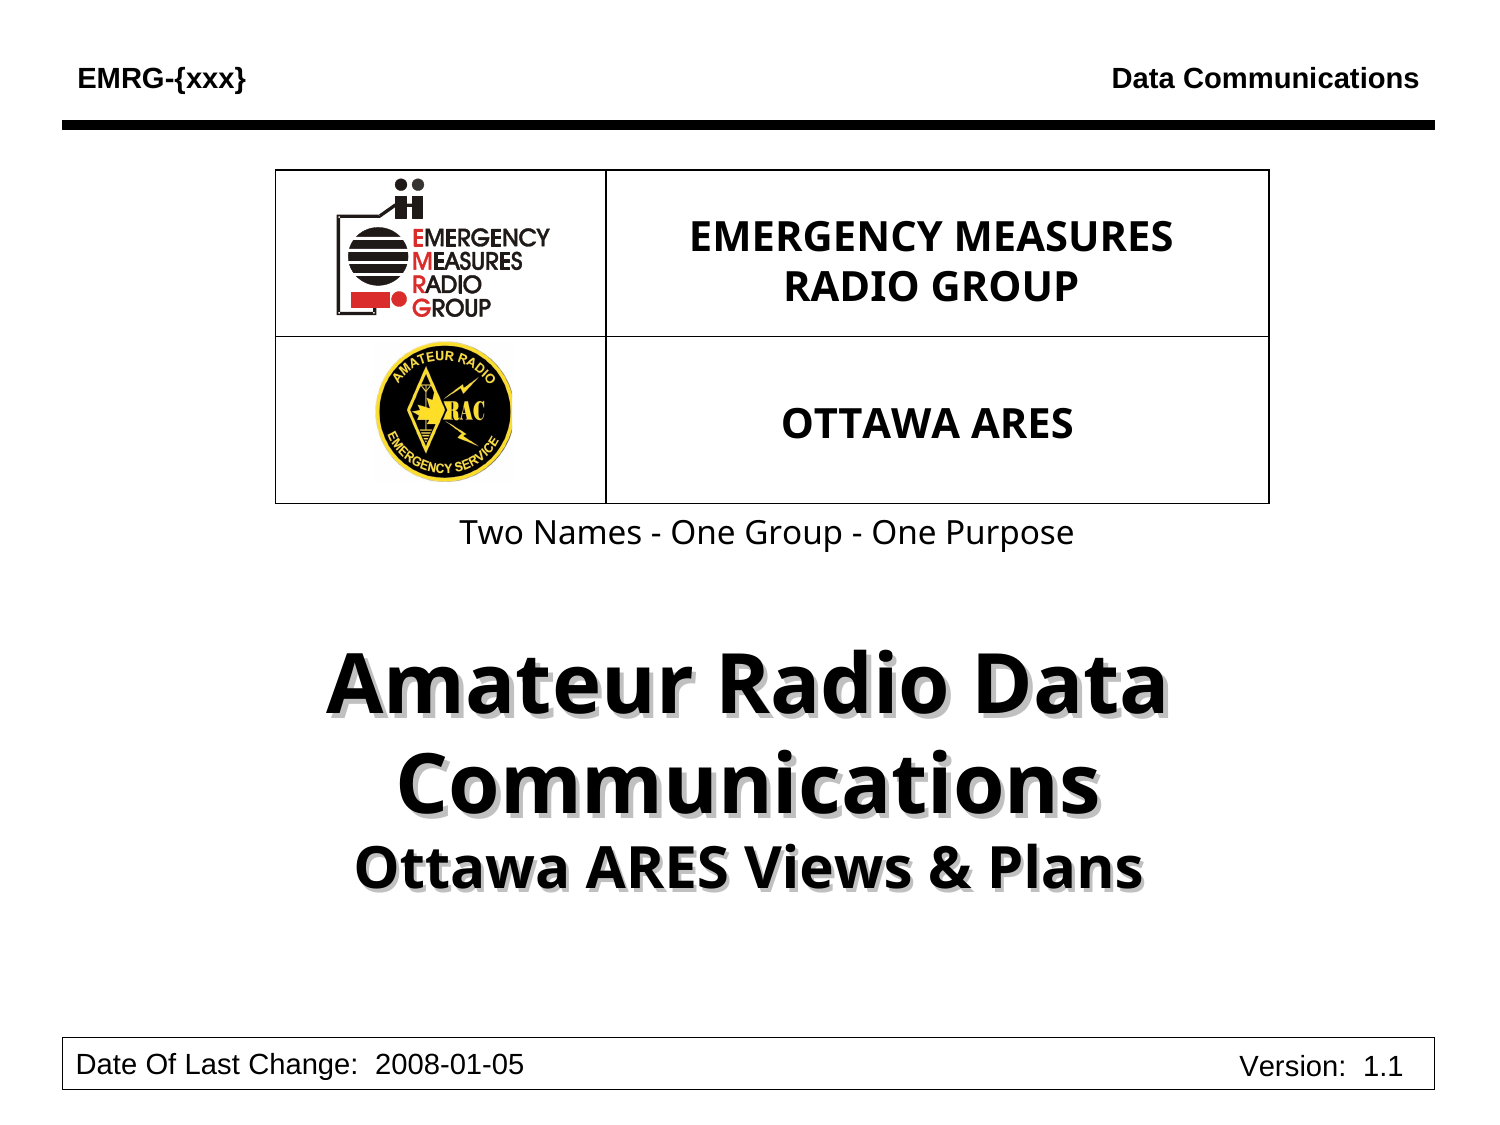

EMRG-{xxx}
Data Communications
EMERGENCY MEASURES RADIO GROUP
OTTAWA ARES
Two Names - One Group - One Purpose
Amateur Radio Data Communications
Ottawa ARES Views & Plans
Emergency Measures Radio Group Ottawa ARES
1
Date Of Last Change: 2008-01-05
Version: 1.1